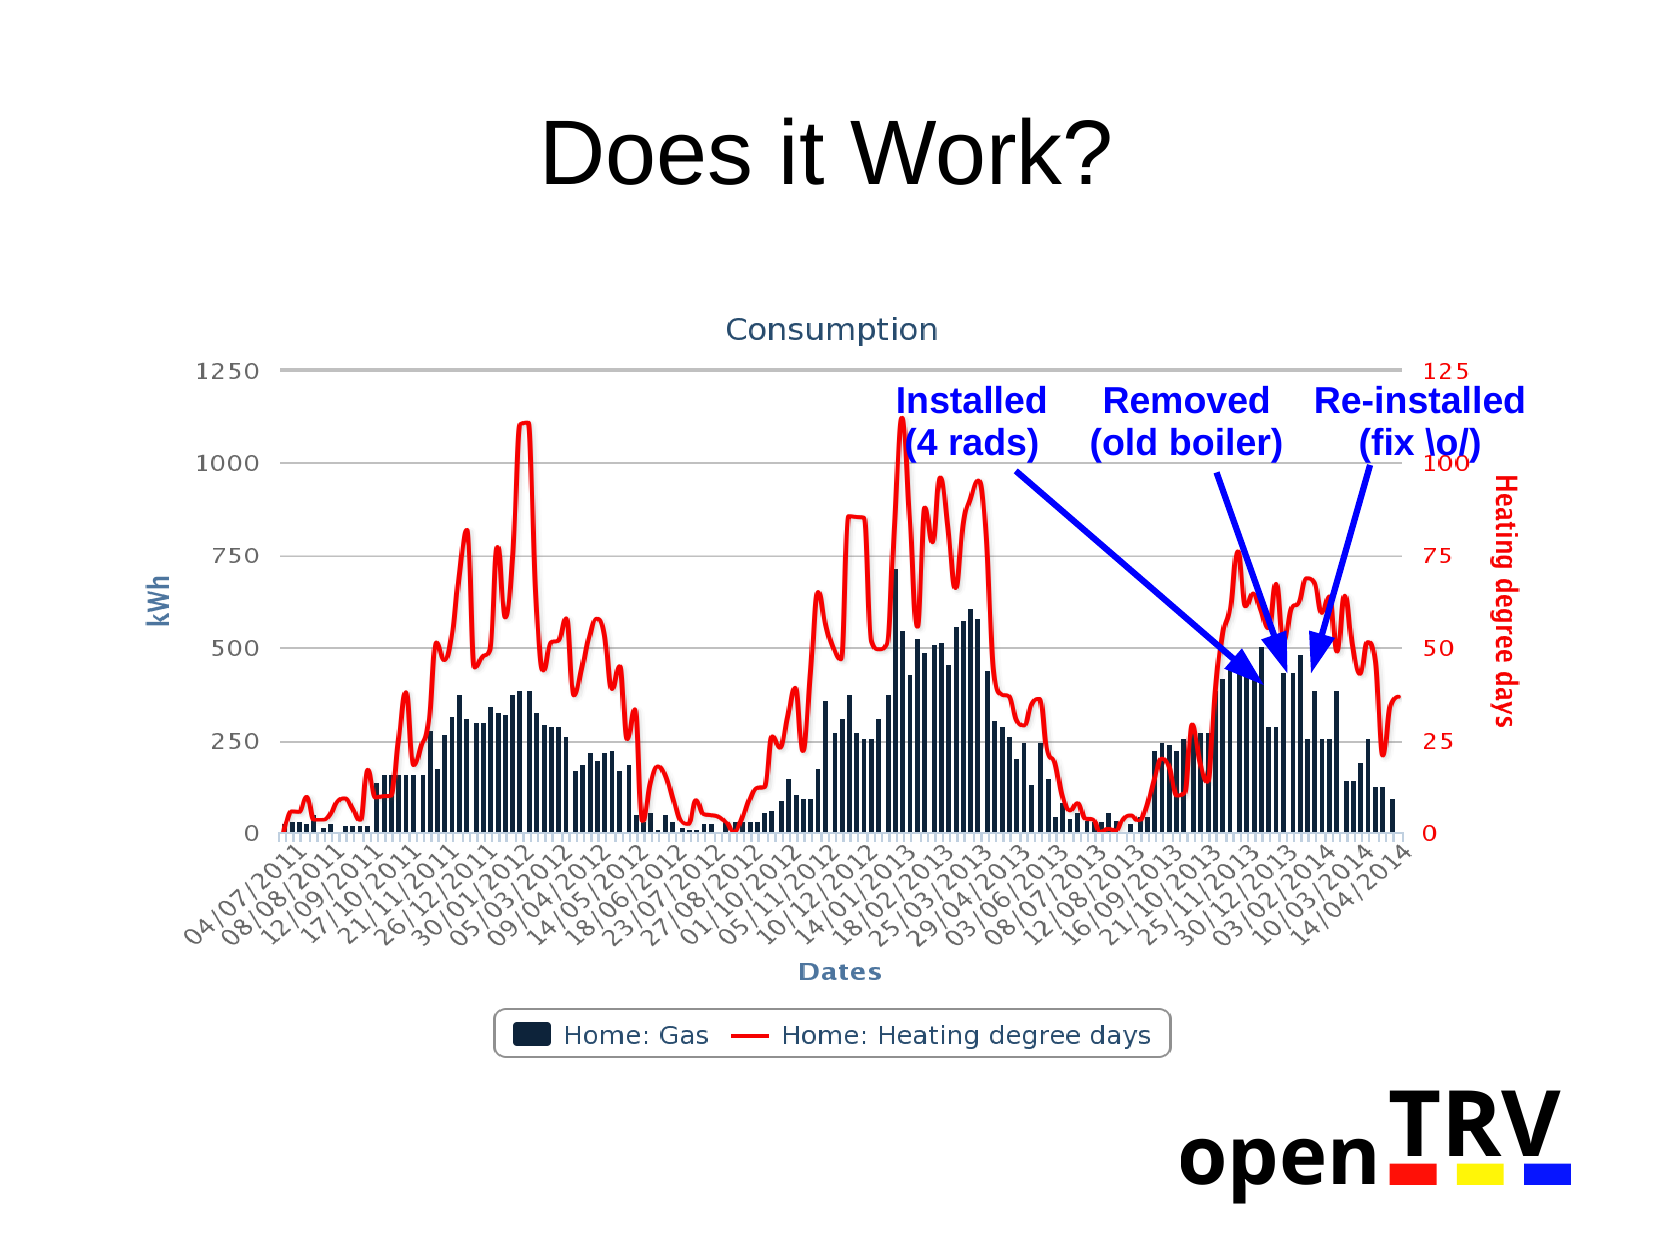

# Does it Work?
Installed
(4 rads)
Removed
(old boiler)
Re-installed
(fix \o/)